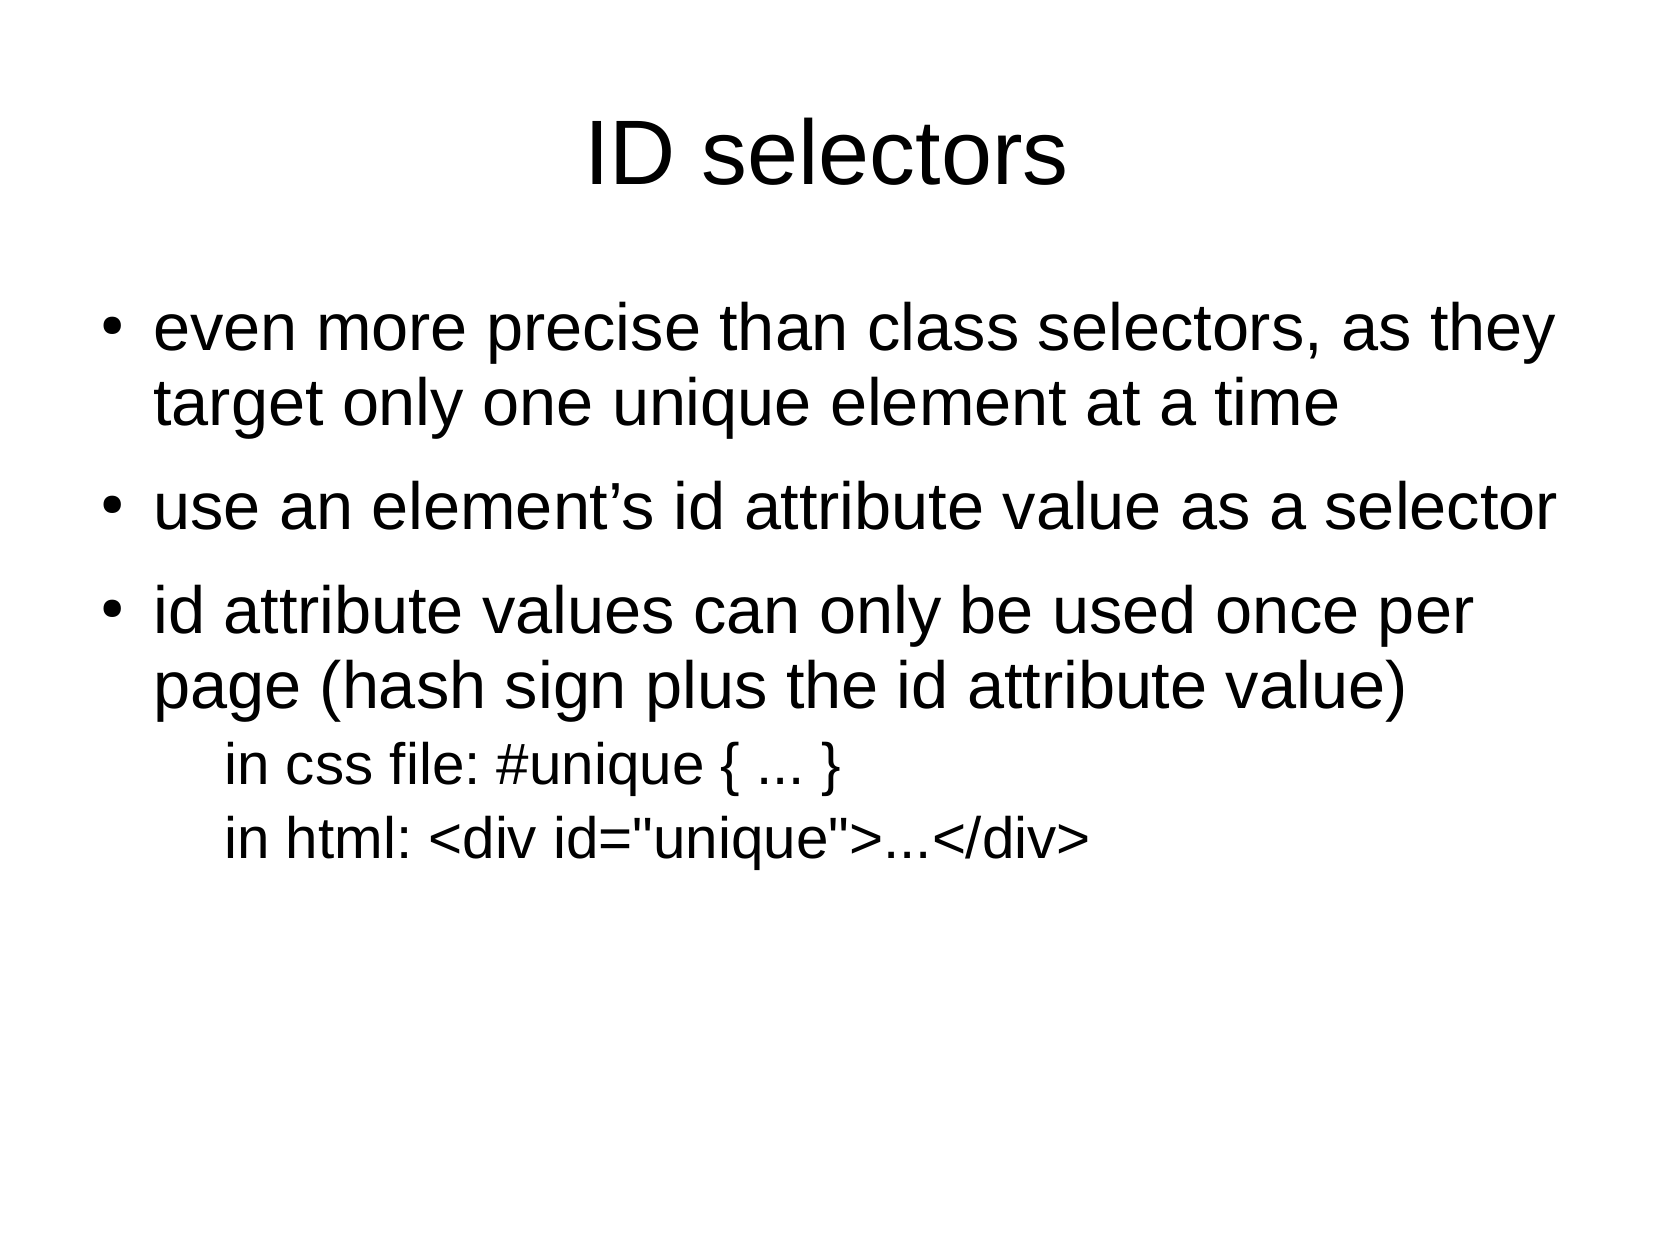

# ID selectors
even more precise than class selectors, as they target only one unique element at a time
use an element’s id attribute value as a selector
id attribute values can only be used once per page (hash sign plus the id attribute value)
in css file: #unique { ... }
in html: <div id="unique">...</div>